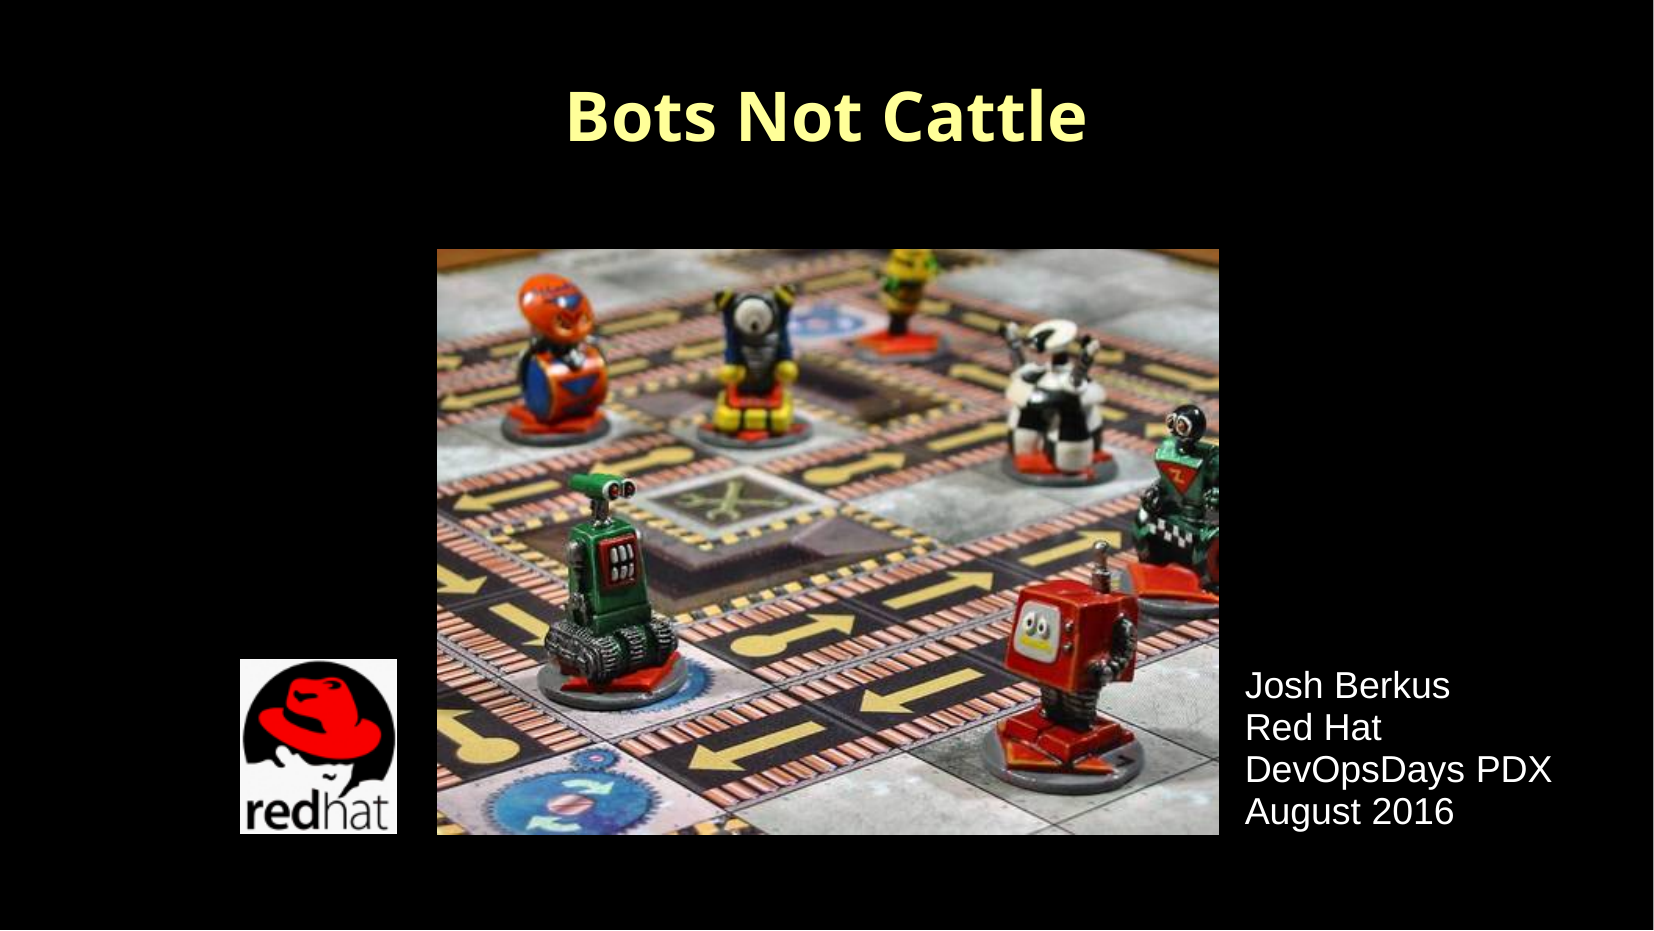

# Bots Not Cattle
Josh Berkus
Red Hat
DevOpsDays PDX
August 2016